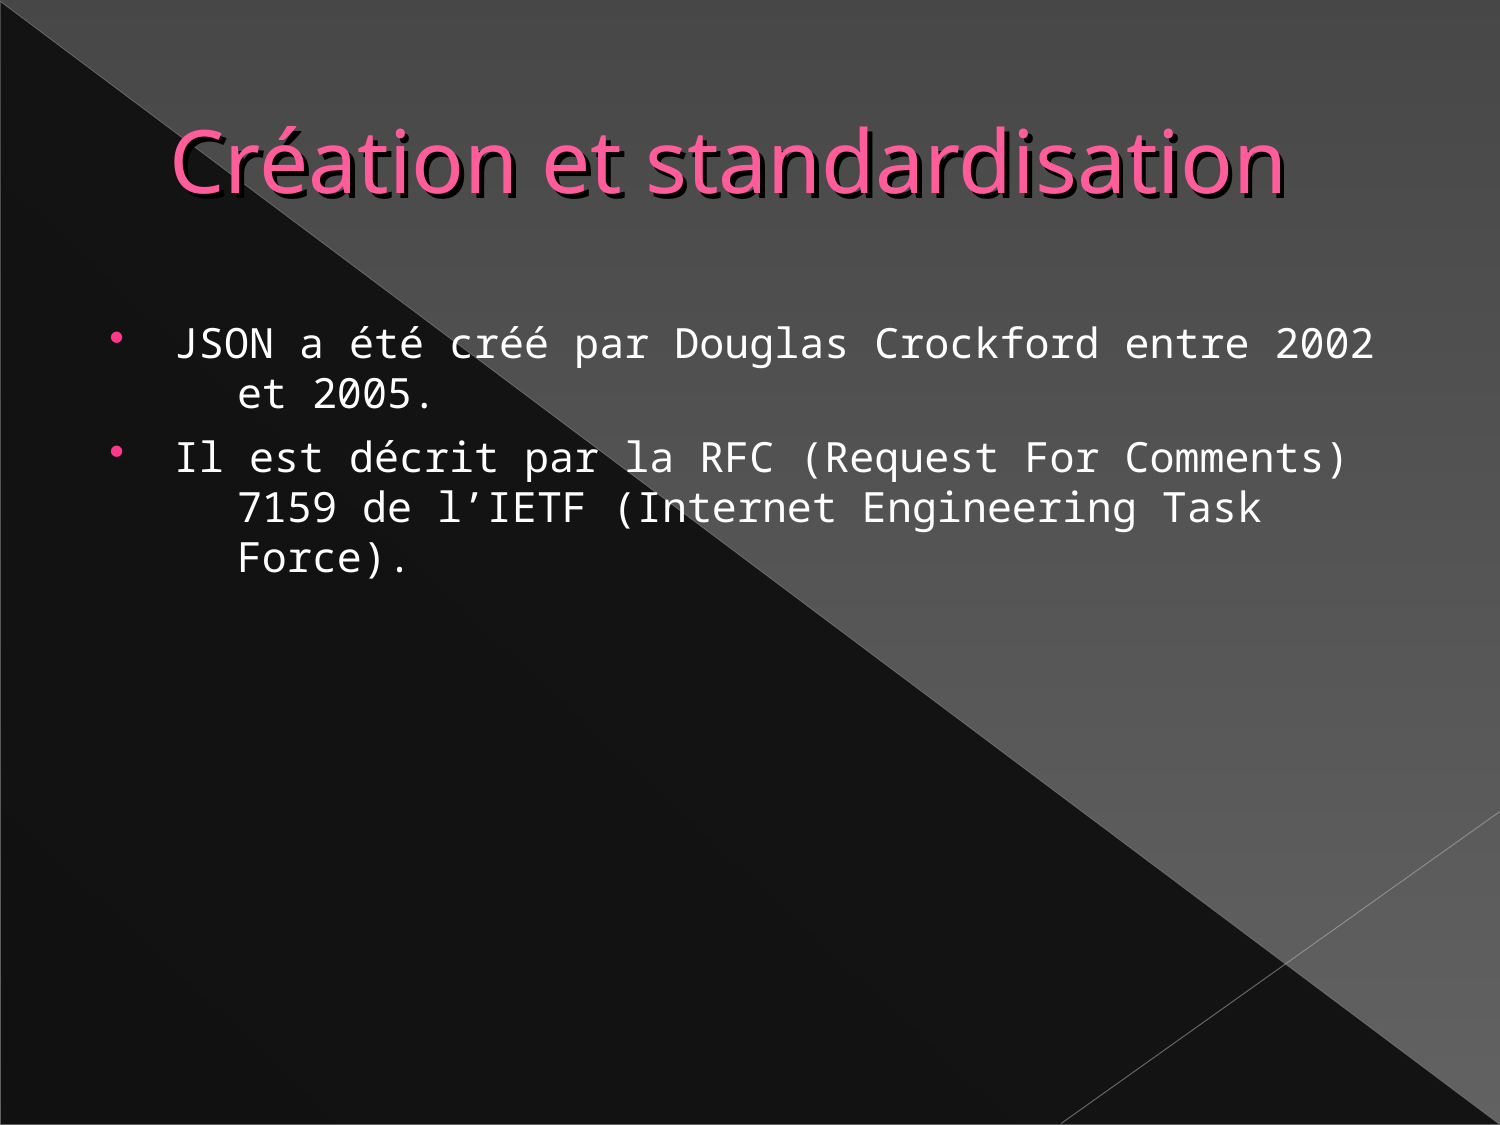

# Création et standardisation
JSON a été créé par Douglas Crockford entre 2002 et 2005.
Il est décrit par la RFC (Request For Comments) 7159 de l’IETF (Internet Engineering Task Force).